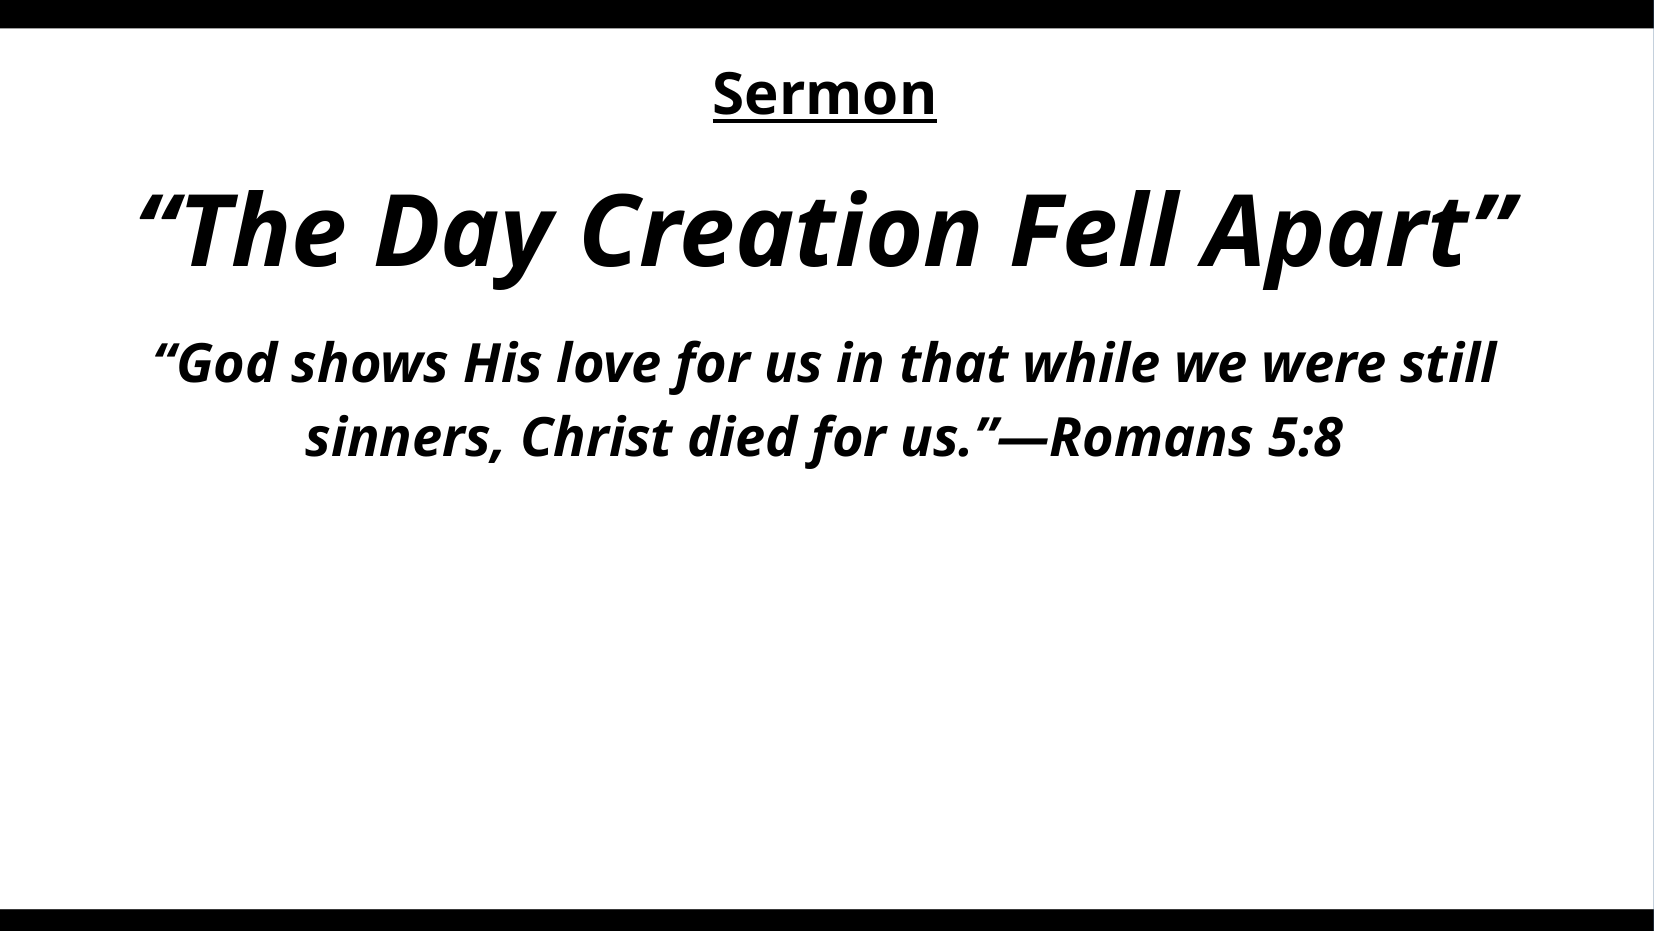

Sermon
“The Day Creation Fell Apart”
“God shows His love for us in that while we were still sinners, Christ died for us.”—Romans 5:8